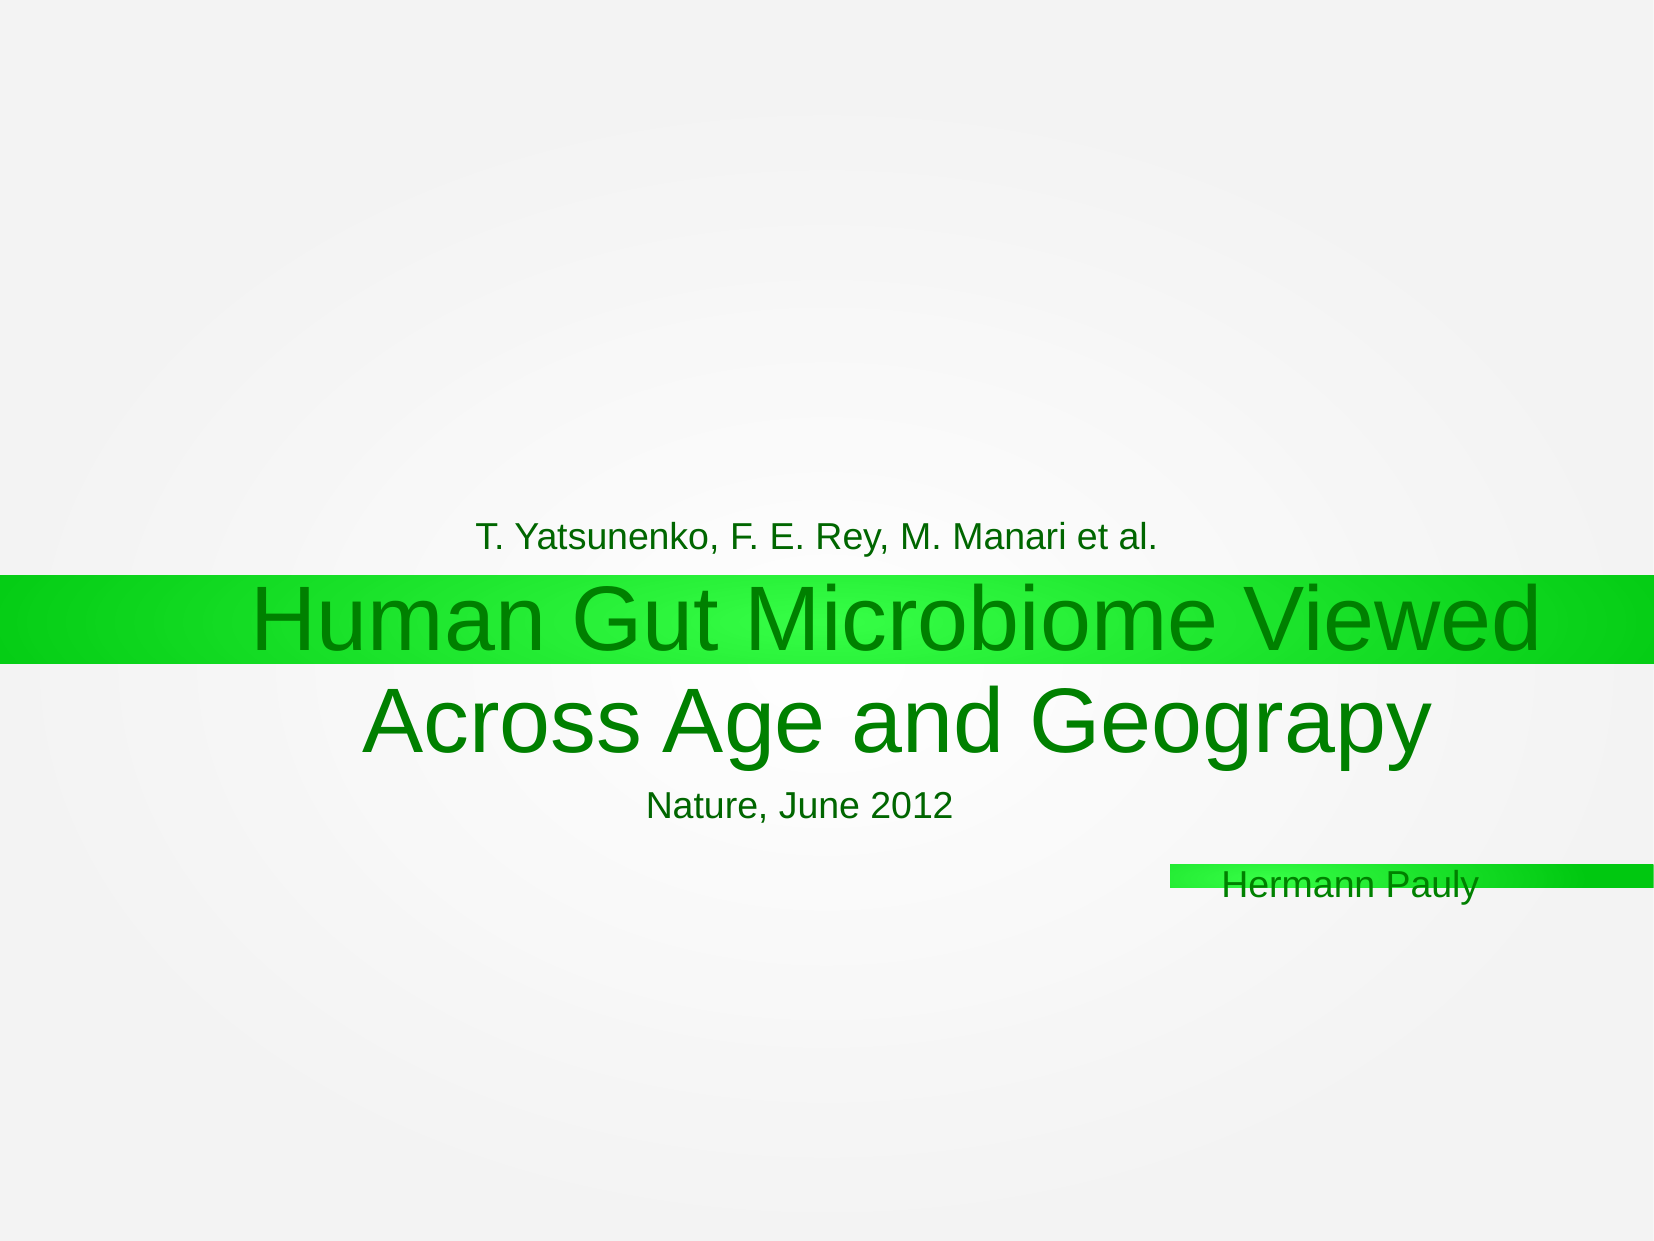

T. Yatsunenko, F. E. Rey, M. Manari et al.
# Human Gut Microbiome Viewed Across Age and Geograpy
Nature, June 2012
Hermann Pauly